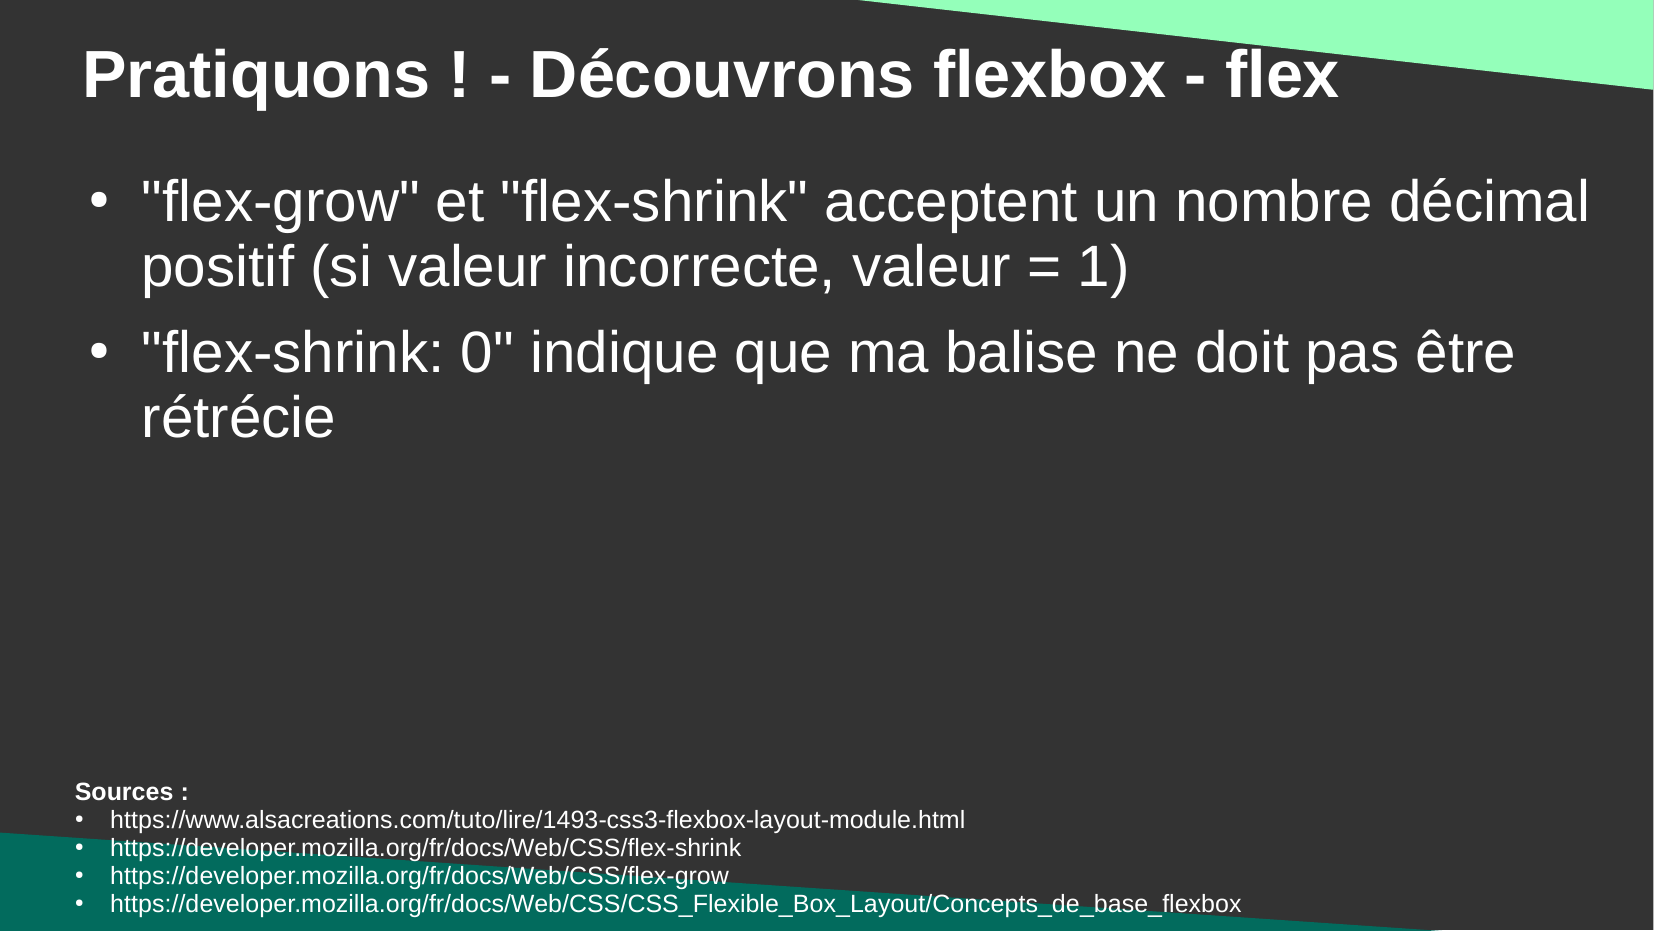

# Pratiquons ! - Découvrons flexbox - flex
"flex-grow" et "flex-shrink" acceptent un nombre décimal positif (si valeur incorrecte, valeur = 1)
"flex-shrink: 0" indique que ma balise ne doit pas être rétrécie
Sources :
https://www.alsacreations.com/tuto/lire/1493-css3-flexbox-layout-module.html
https://developer.mozilla.org/fr/docs/Web/CSS/flex-shrink
https://developer.mozilla.org/fr/docs/Web/CSS/flex-grow
https://developer.mozilla.org/fr/docs/Web/CSS/CSS_Flexible_Box_Layout/Concepts_de_base_flexbox